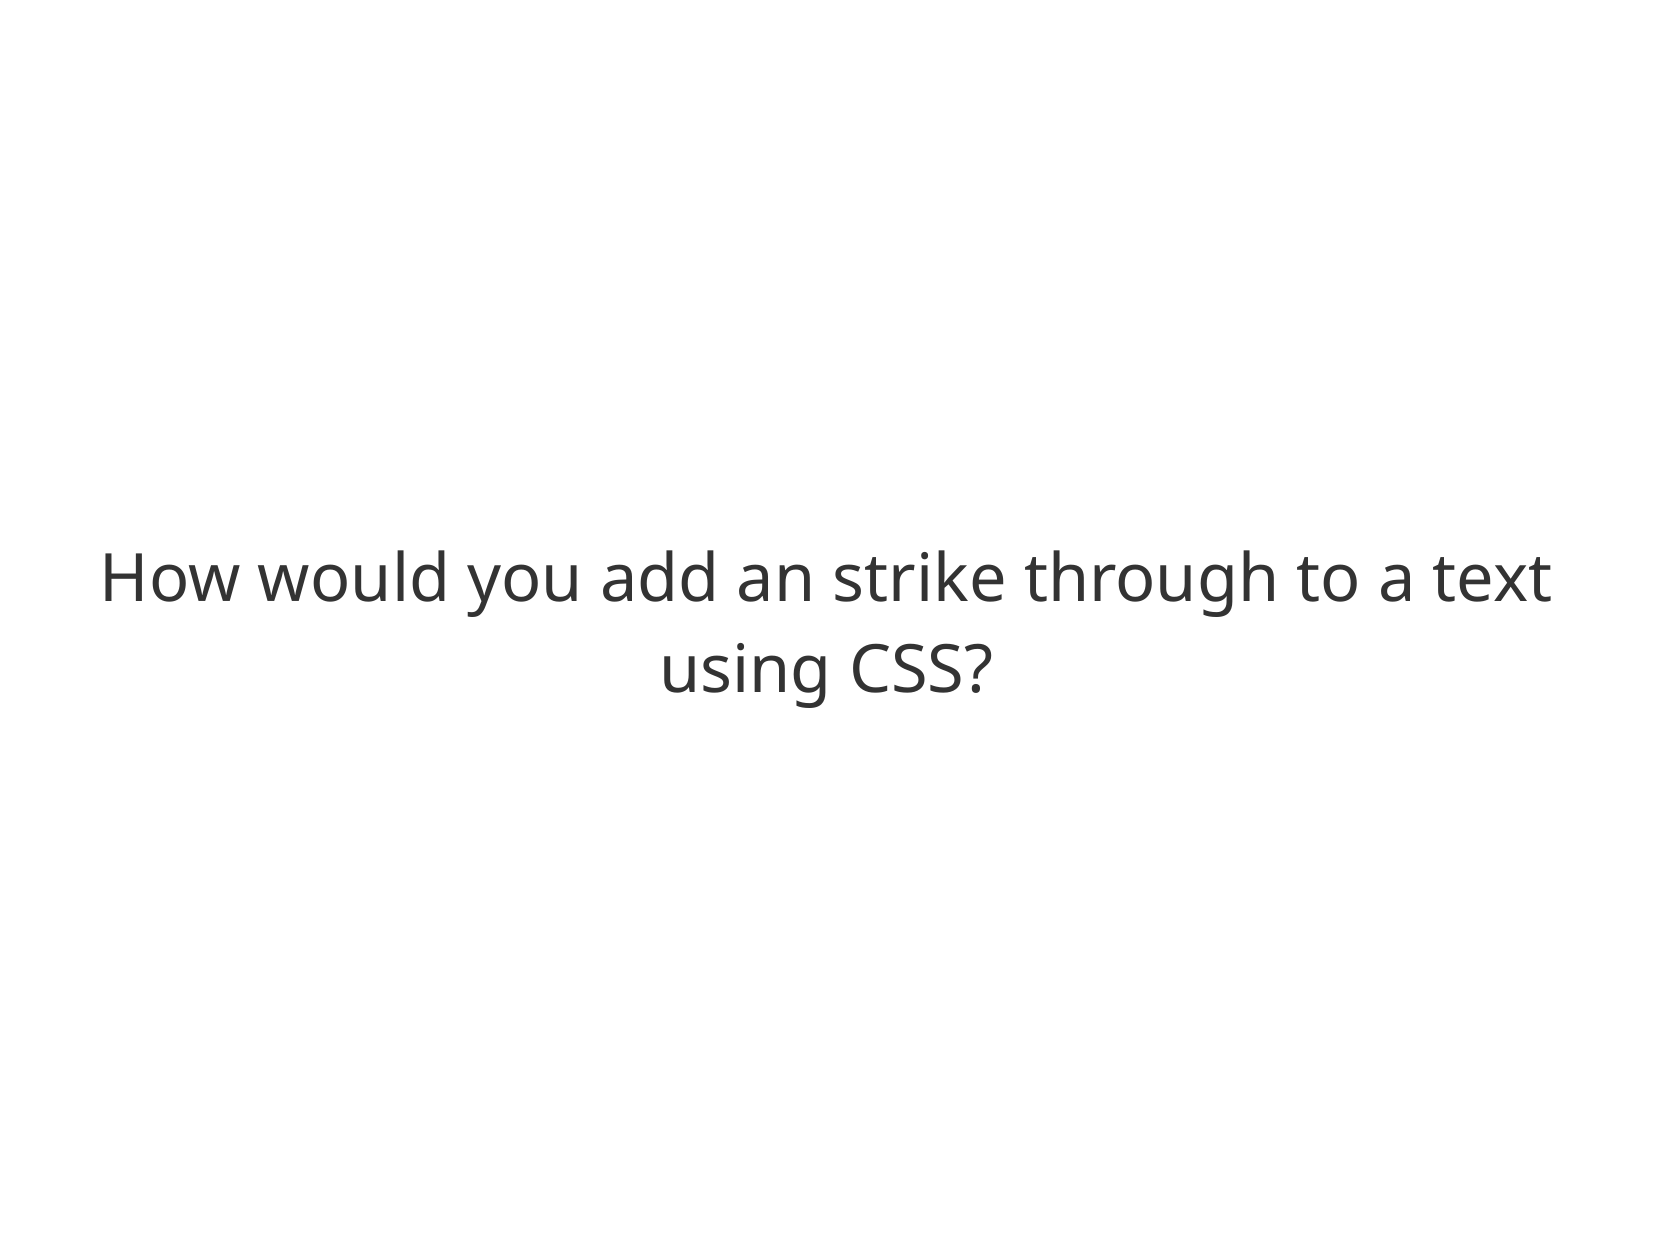

# How would you add an strike through to a text using CSS?